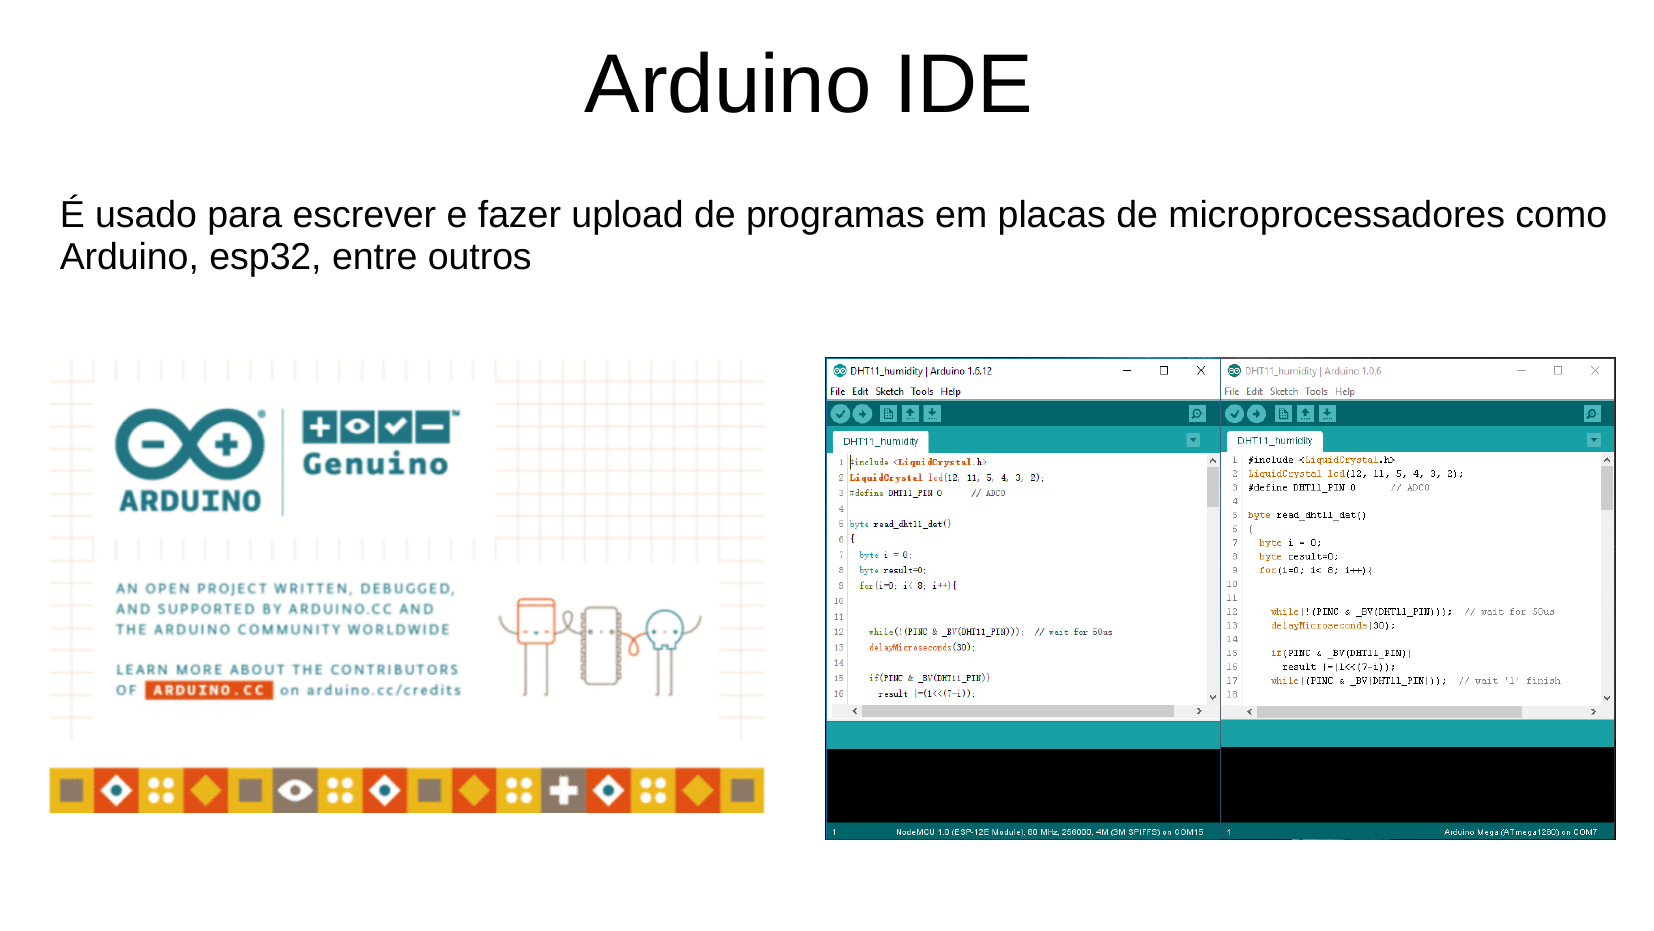

Arduino IDE
É usado para escrever e fazer upload de programas em placas de microprocessadores como Arduino, esp32, entre outros